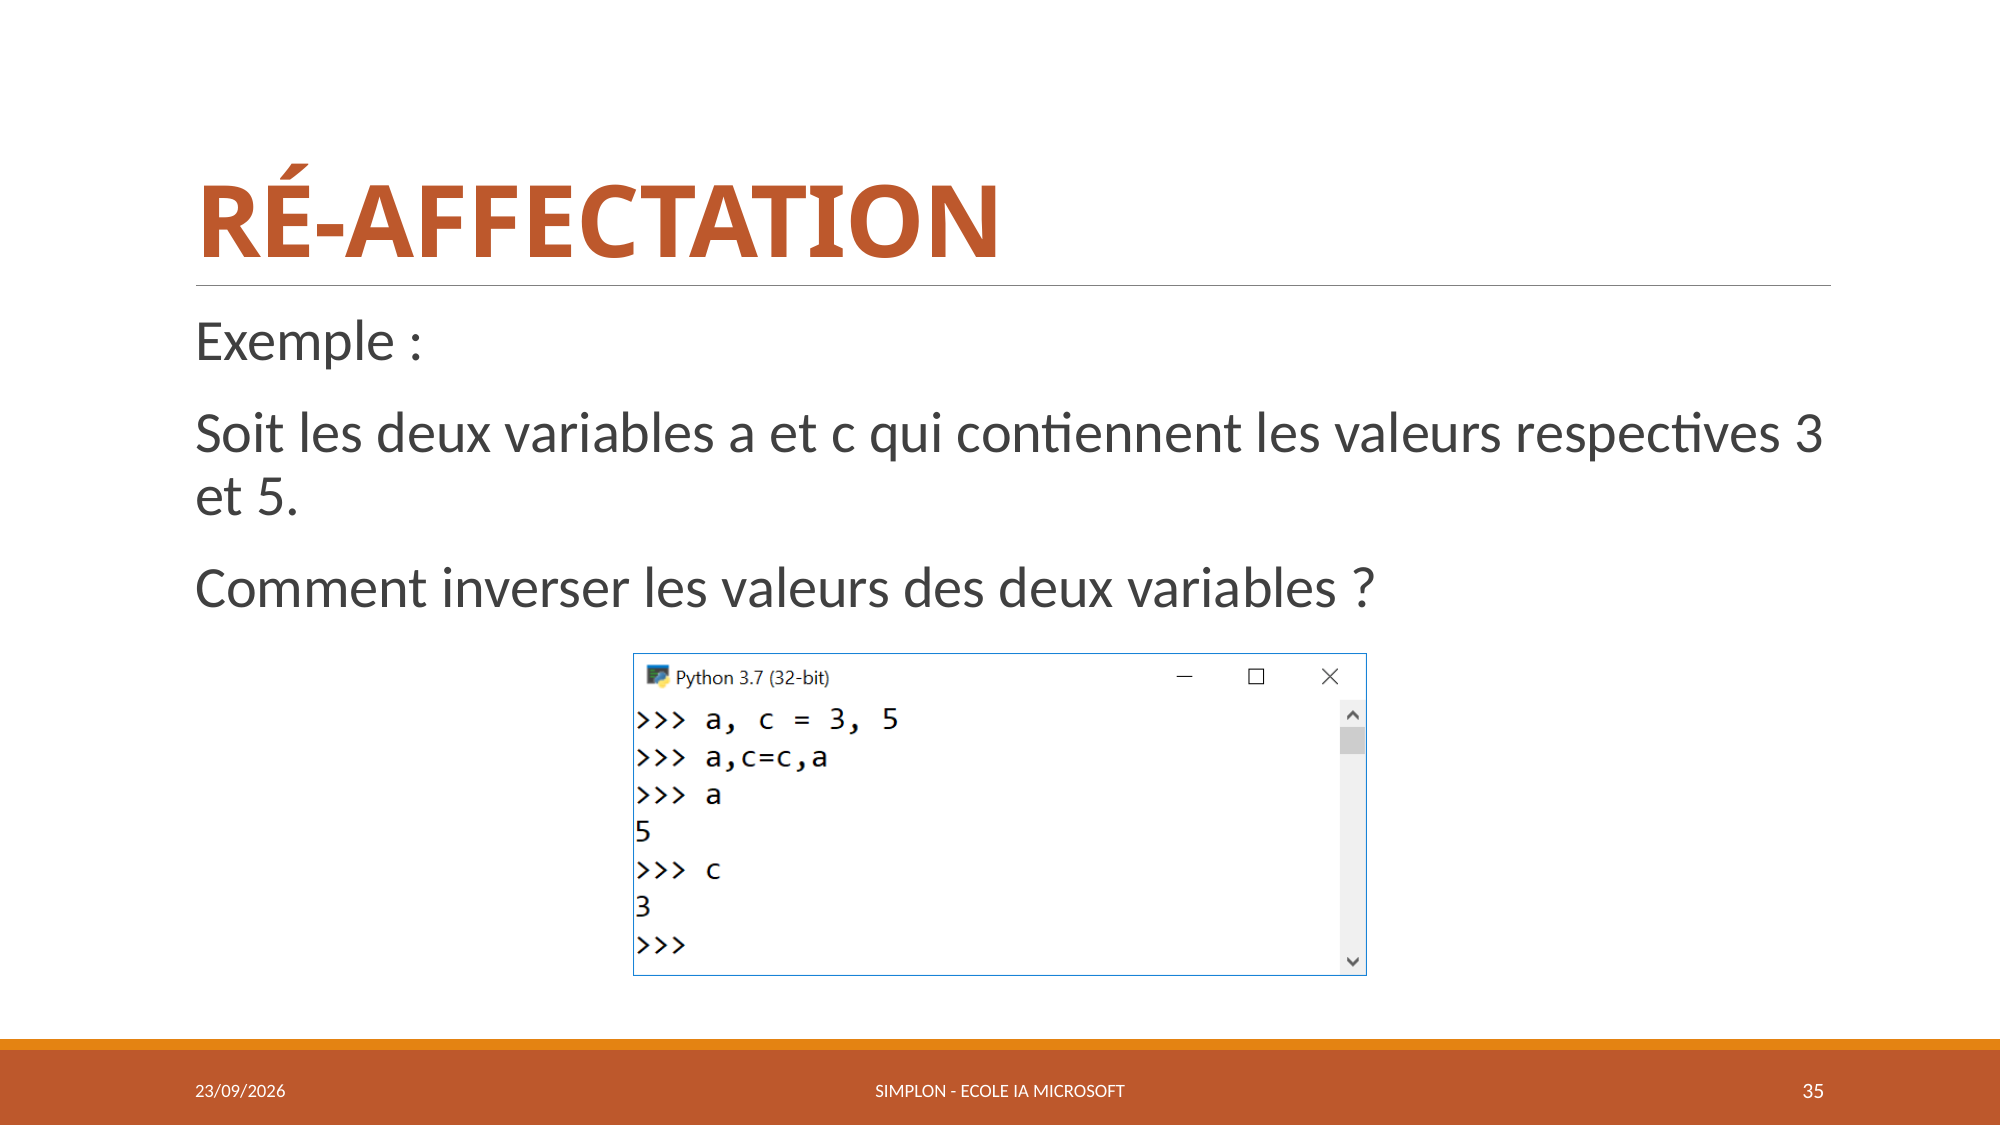

# RÉ-AFFECTATION
Exemple :
Soit les deux variables a et c qui contiennent les valeurs respectives 3 et 5.
Comment inverser les valeurs des deux variables ?
Simplon - Ecole IA Microsoft